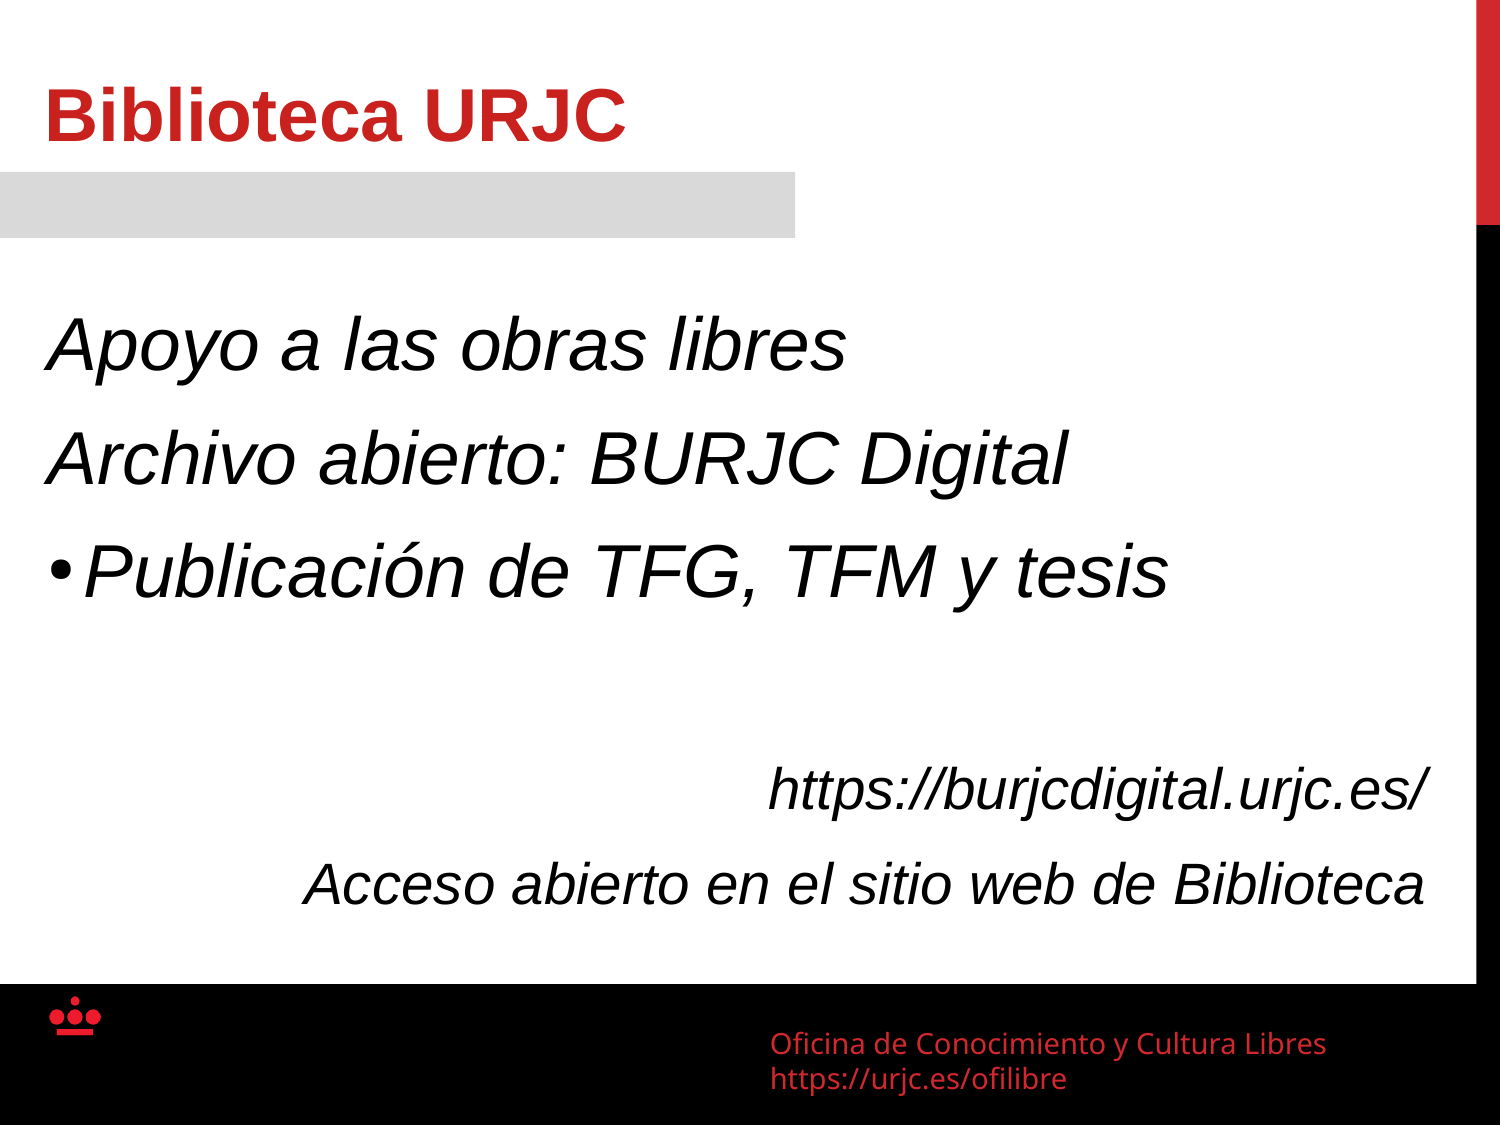

#
Biblioteca URJC
Apoyo a las obras libres
Archivo abierto: BURJC Digital
Publicación de TFG, TFM y tesis
https://burjcdigital.urjc.es/
Acceso abierto en el sitio web de Biblioteca
Oficina de Conocimiento y Cultura Libres
https://urjc.es/ofilibre